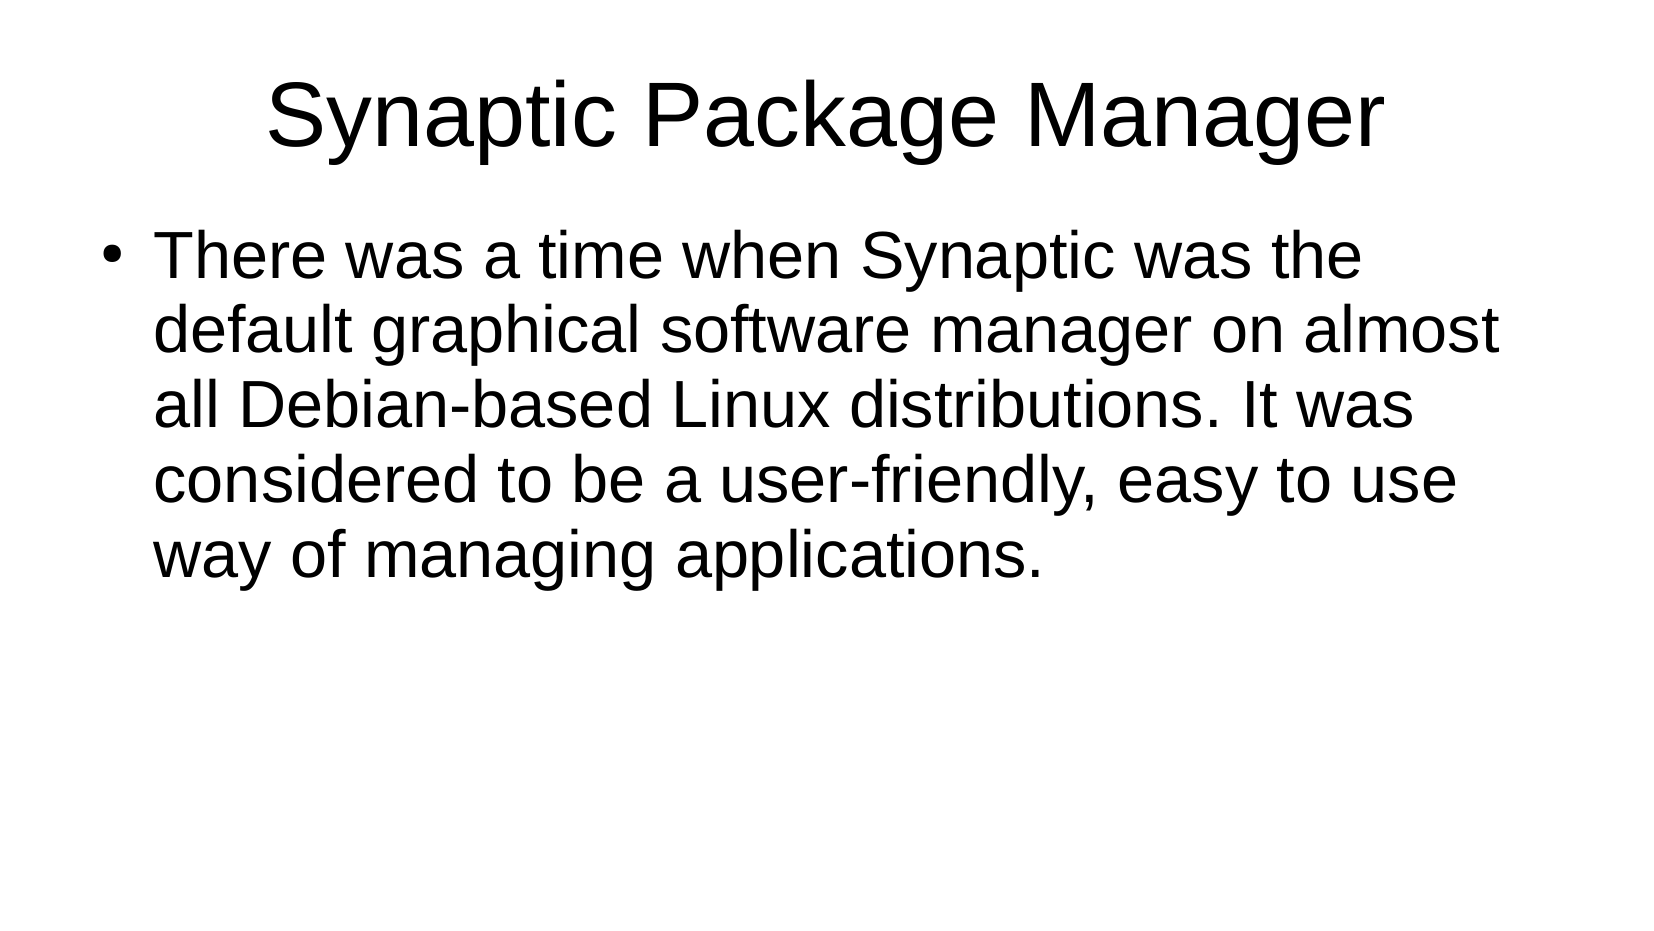

# Synaptic Package Manager
There was a time when Synaptic was the default graphical software manager on almost all Debian-based Linux distributions. It was considered to be a user-friendly, easy to use way of managing applications.